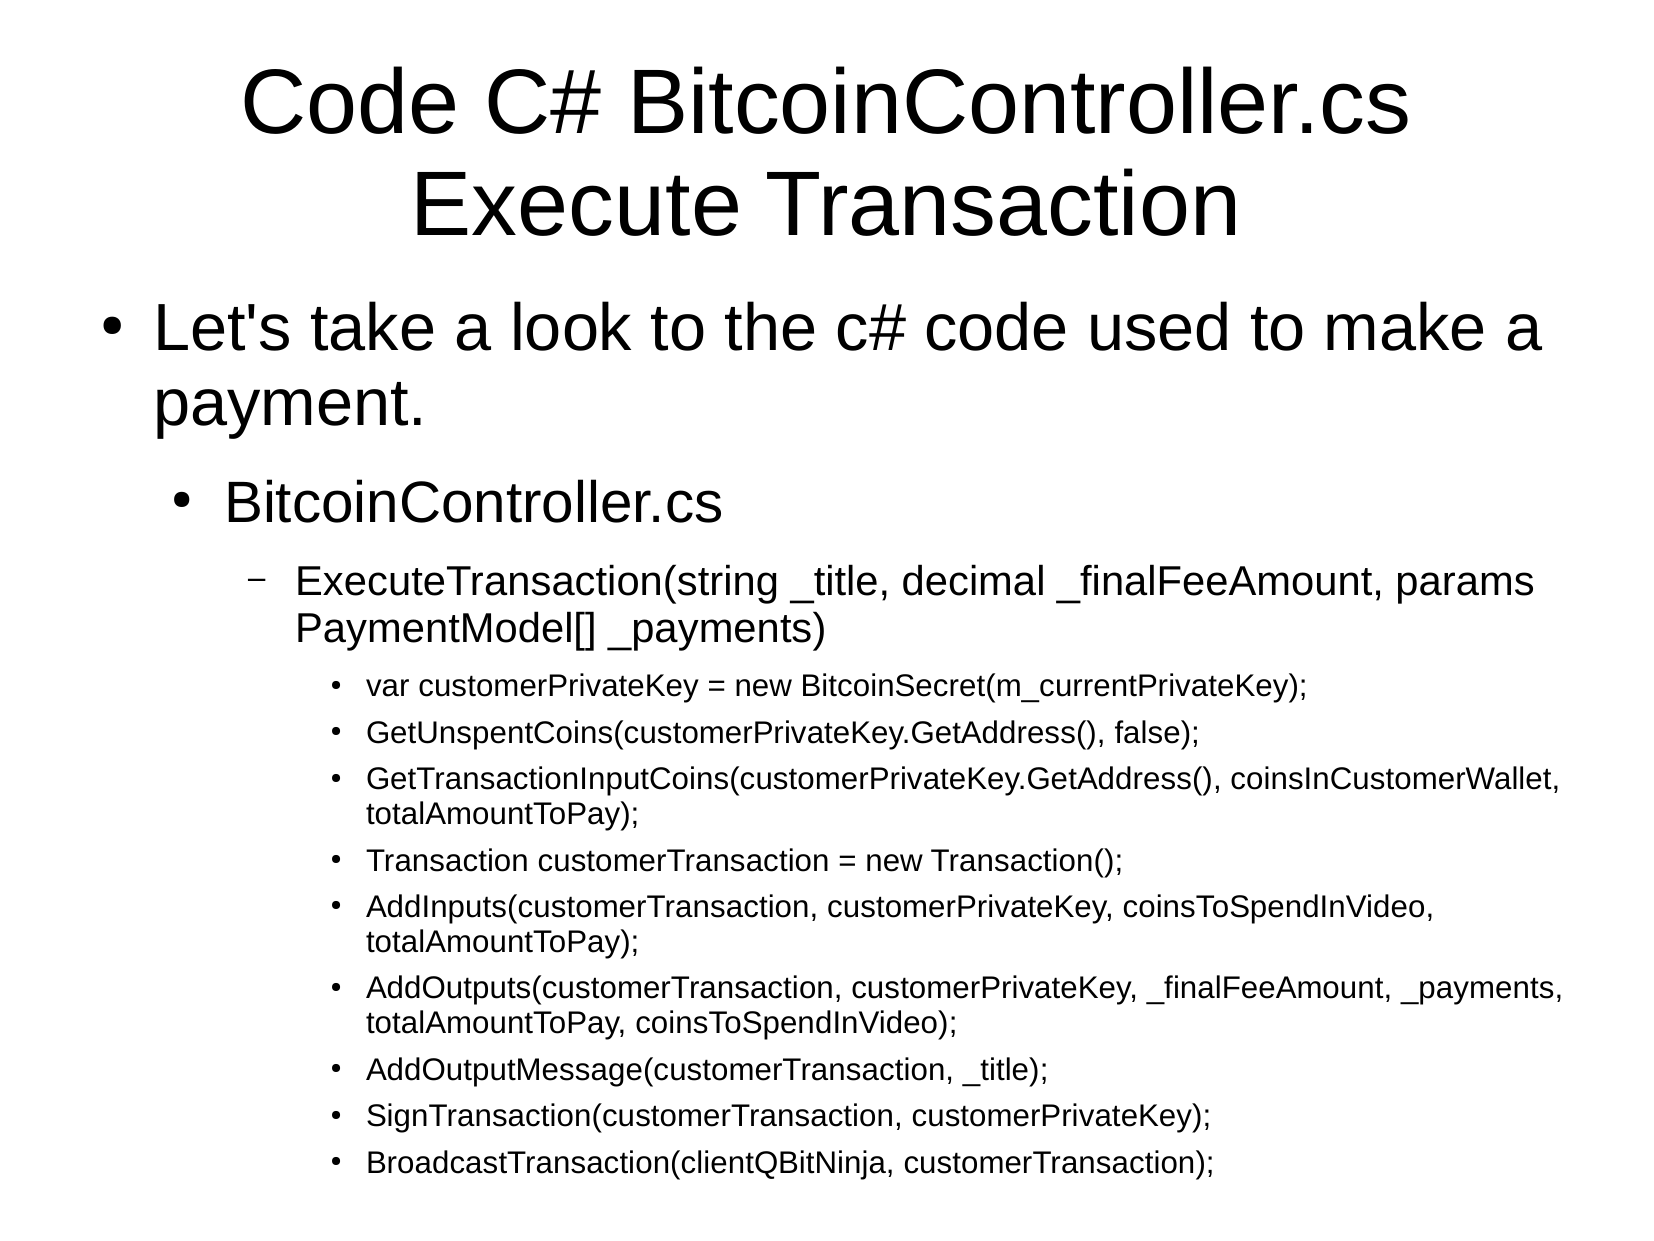

# Code C# BitcoinController.cs Execute Transaction
Let's take a look to the c# code used to make a payment.
BitcoinController.cs
ExecuteTransaction(string _title, decimal _finalFeeAmount, params PaymentModel[] _payments)
var customerPrivateKey = new BitcoinSecret(m_currentPrivateKey);
GetUnspentCoins(customerPrivateKey.GetAddress(), false);
GetTransactionInputCoins(customerPrivateKey.GetAddress(), coinsInCustomerWallet, totalAmountToPay);
Transaction customerTransaction = new Transaction();
AddInputs(customerTransaction, customerPrivateKey, coinsToSpendInVideo, totalAmountToPay);
AddOutputs(customerTransaction, customerPrivateKey, _finalFeeAmount, _payments, totalAmountToPay, coinsToSpendInVideo);
AddOutputMessage(customerTransaction, _title);
SignTransaction(customerTransaction, customerPrivateKey);
BroadcastTransaction(clientQBitNinja, customerTransaction);